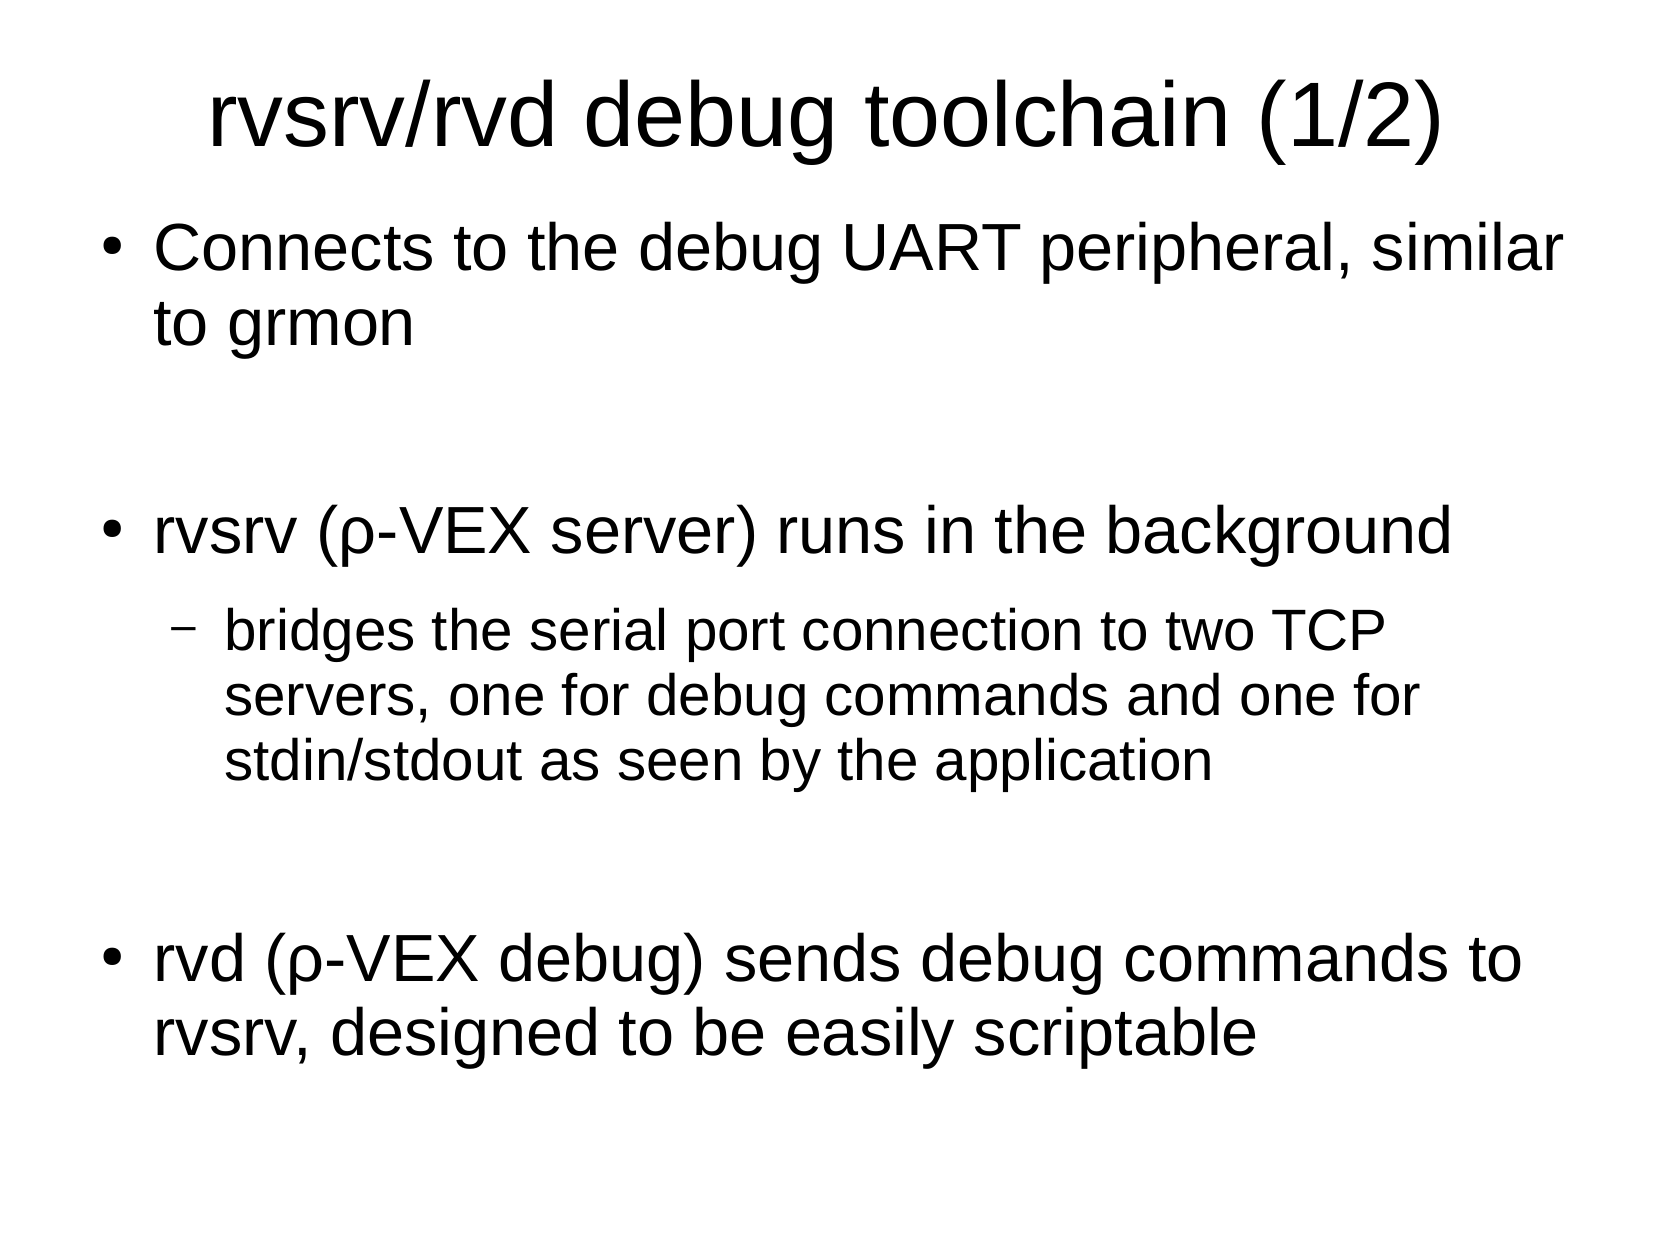

# rvsrv/rvd debug toolchain (1/2)
Connects to the debug UART peripheral, similar to grmon
rvsrv (ρ-VEX server) runs in the background
bridges the serial port connection to two TCP servers, one for debug commands and one for stdin/stdout as seen by the application
rvd (ρ-VEX debug) sends debug commands to rvsrv, designed to be easily scriptable